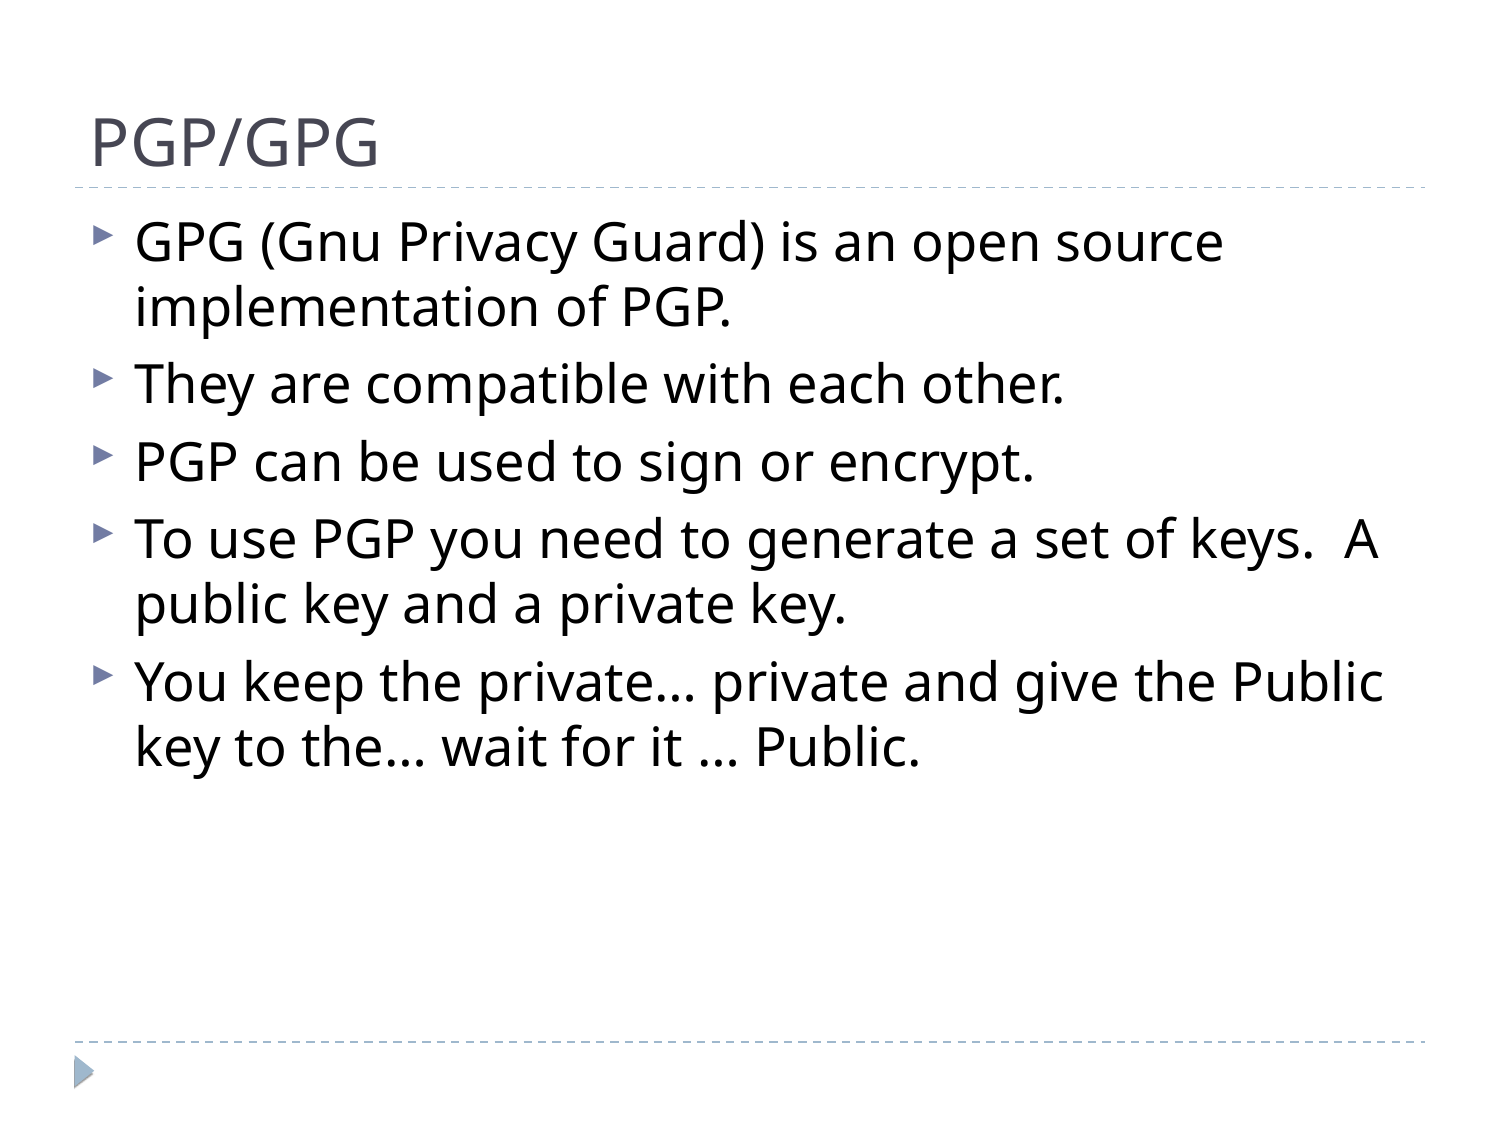

# PGP/GPG
GPG (Gnu Privacy Guard) is an open source implementation of PGP.
They are compatible with each other.
PGP can be used to sign or encrypt.
To use PGP you need to generate a set of keys. A public key and a private key.
You keep the private… private and give the Public key to the… wait for it … Public.